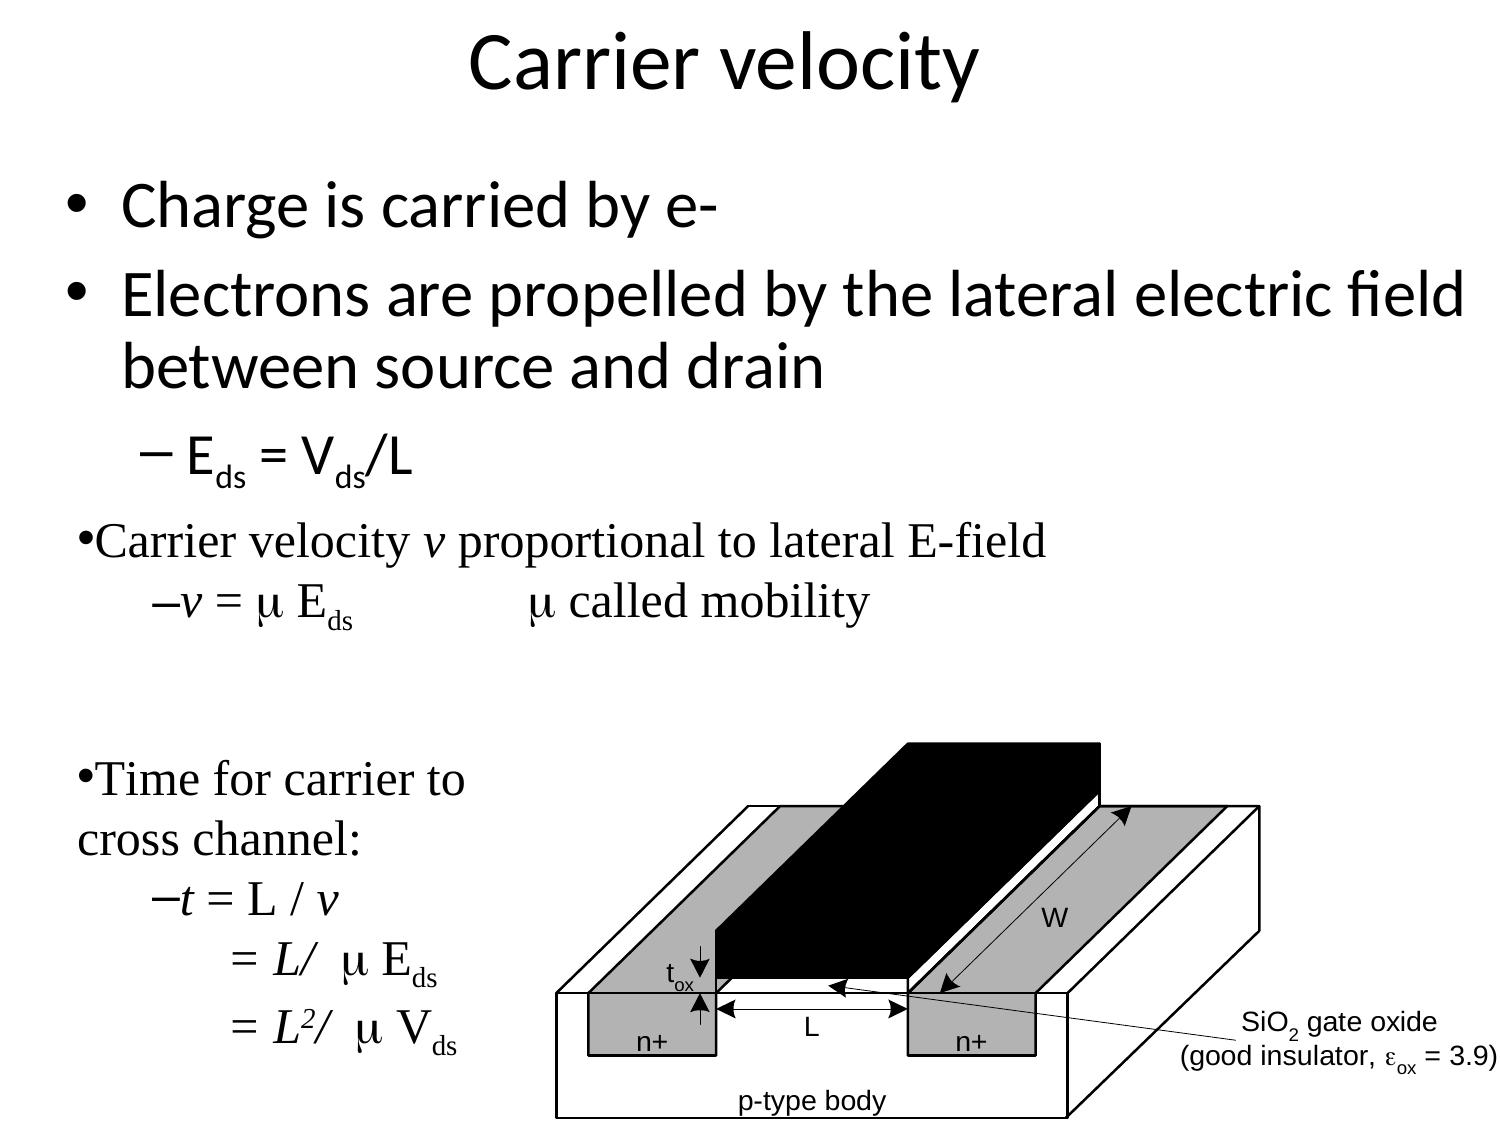

# Carrier velocity
Charge is carried by e-
Electrons are propelled by the lateral electric field between source and drain
Eds = Vds/L
Carrier velocity v proportional to lateral E-field
v =  Eds 		 called mobility
Time for carrier to cross channel:
t = L / v
 = L/ Eds
 = L2/ Vds